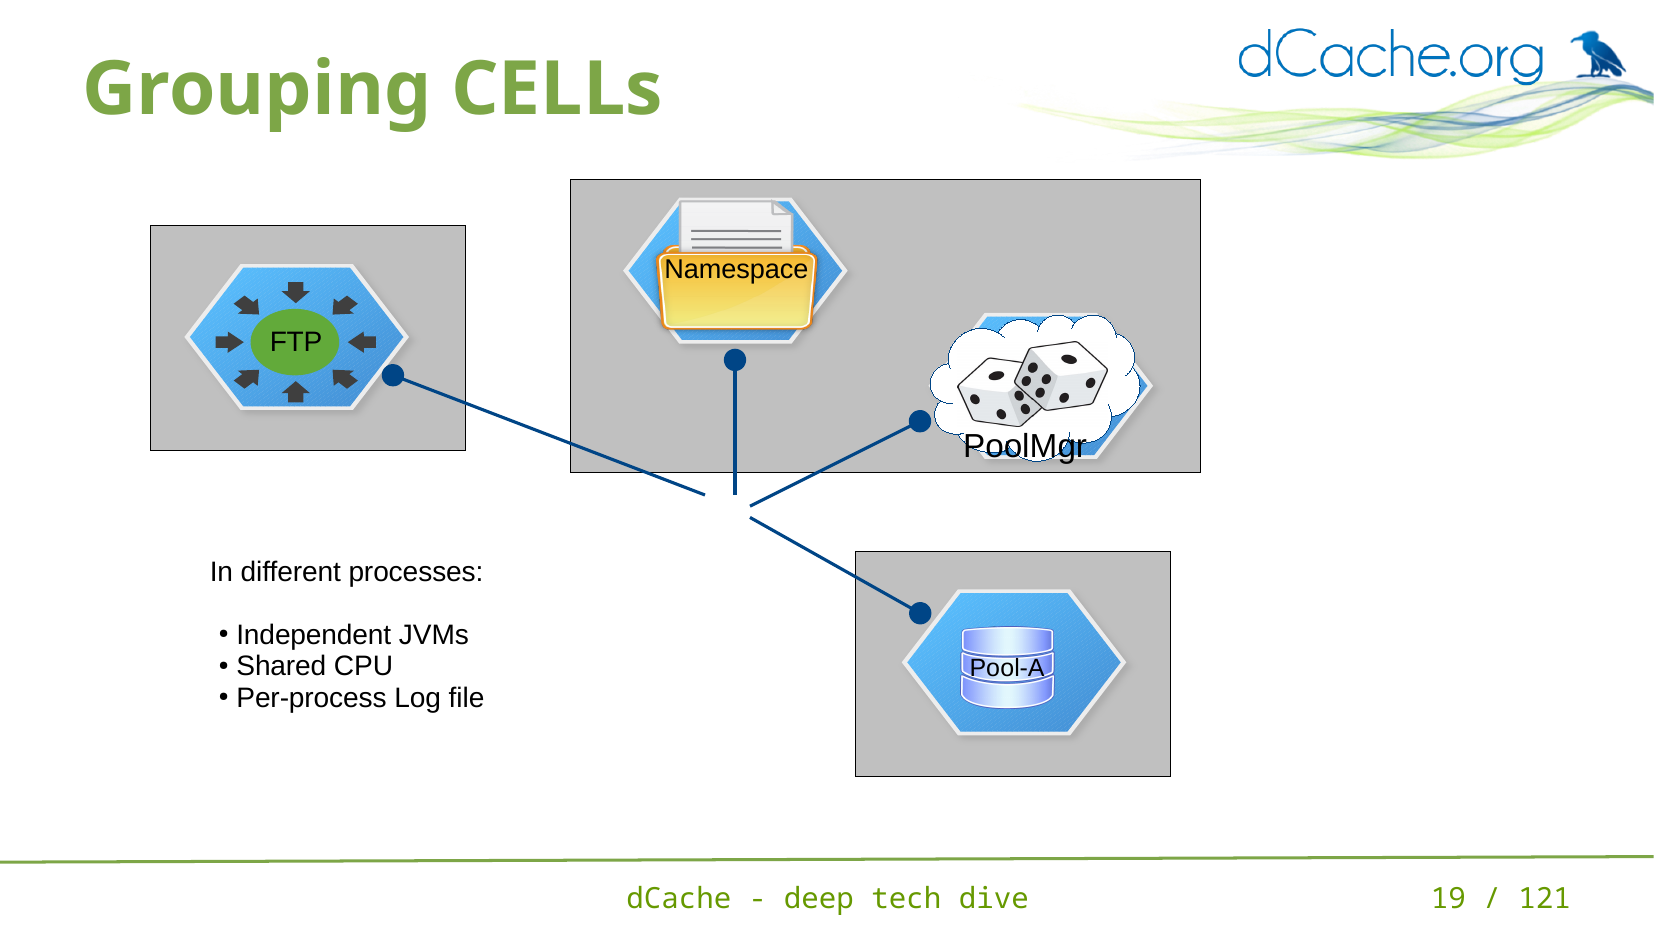

# Grouping CELLs
Namespace
FTP
PoolMgr
In different processes:
Independent JVMs
Shared CPU
Per-process Log file
Pool-A
dCache - deep tech dive
19